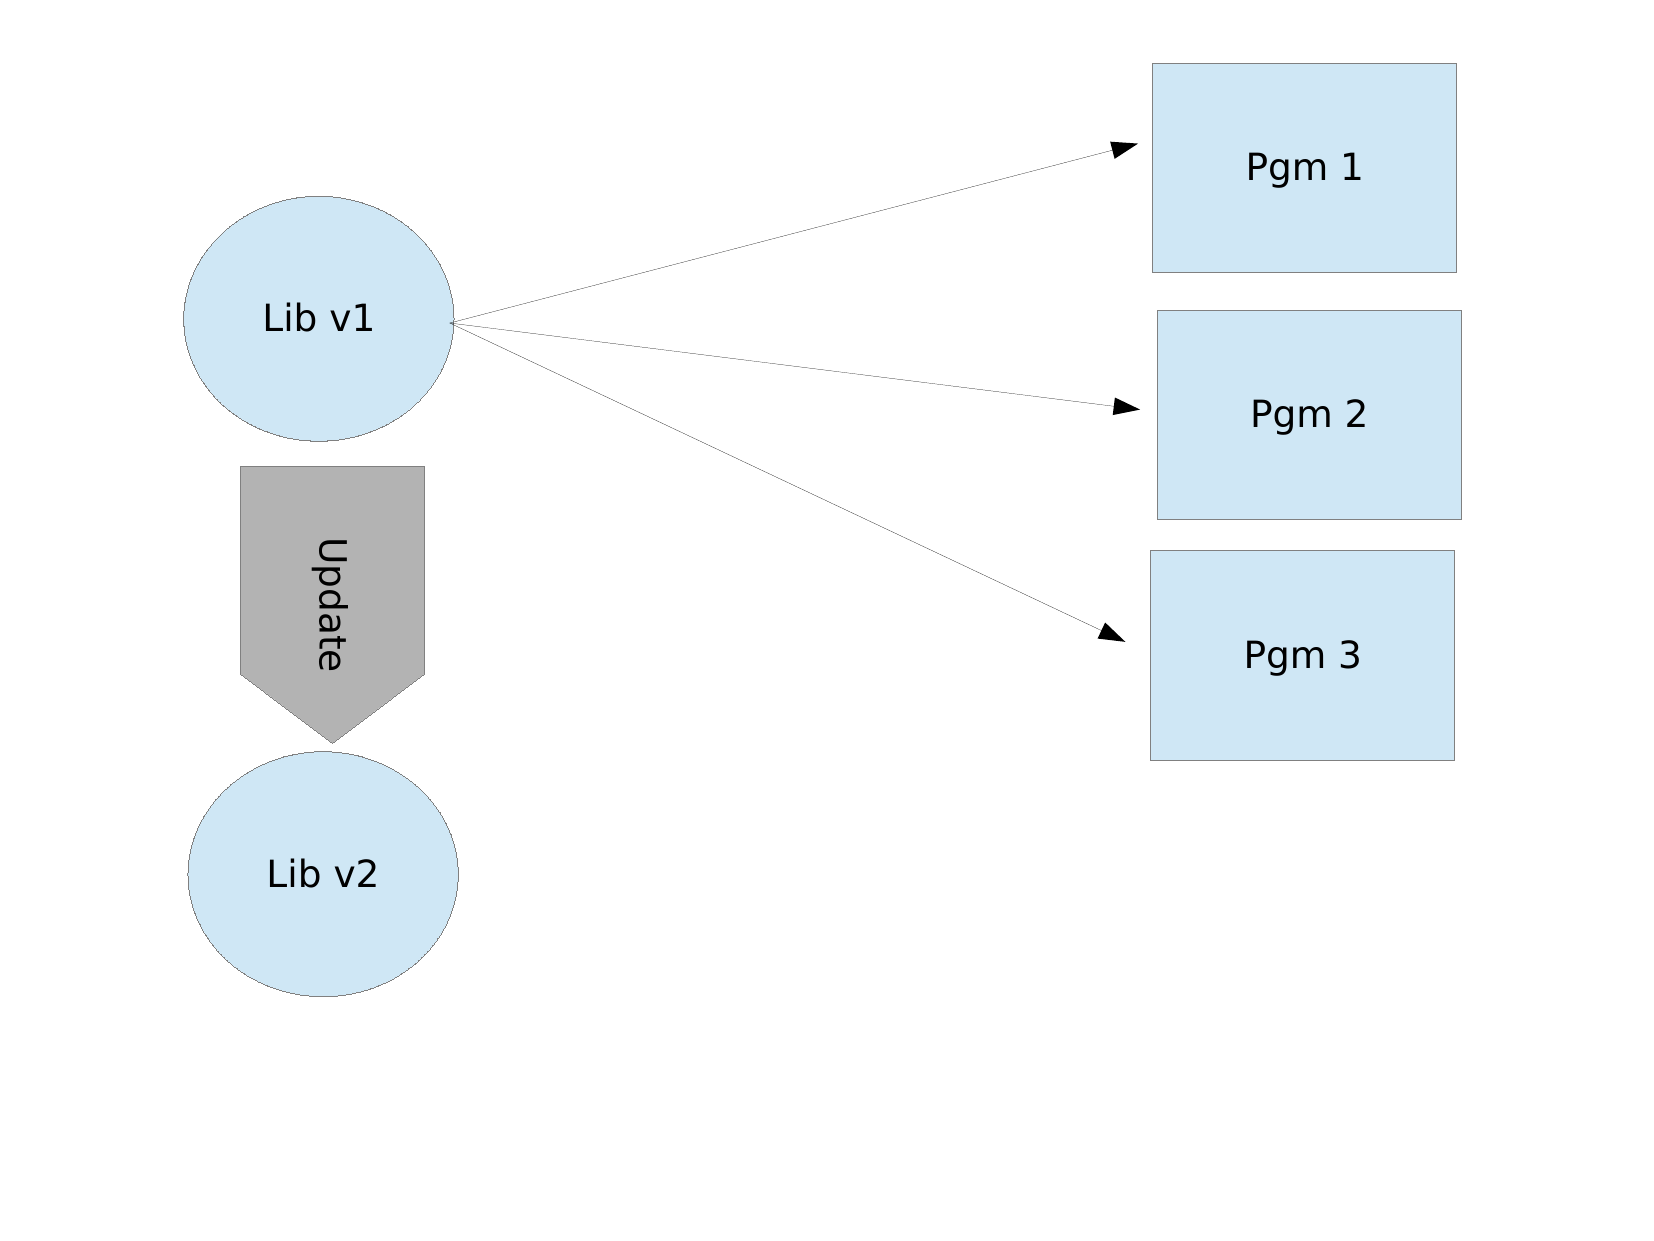

Pgm 1
Lib v1
Pgm 2
Update
Pgm 3
Lib v2